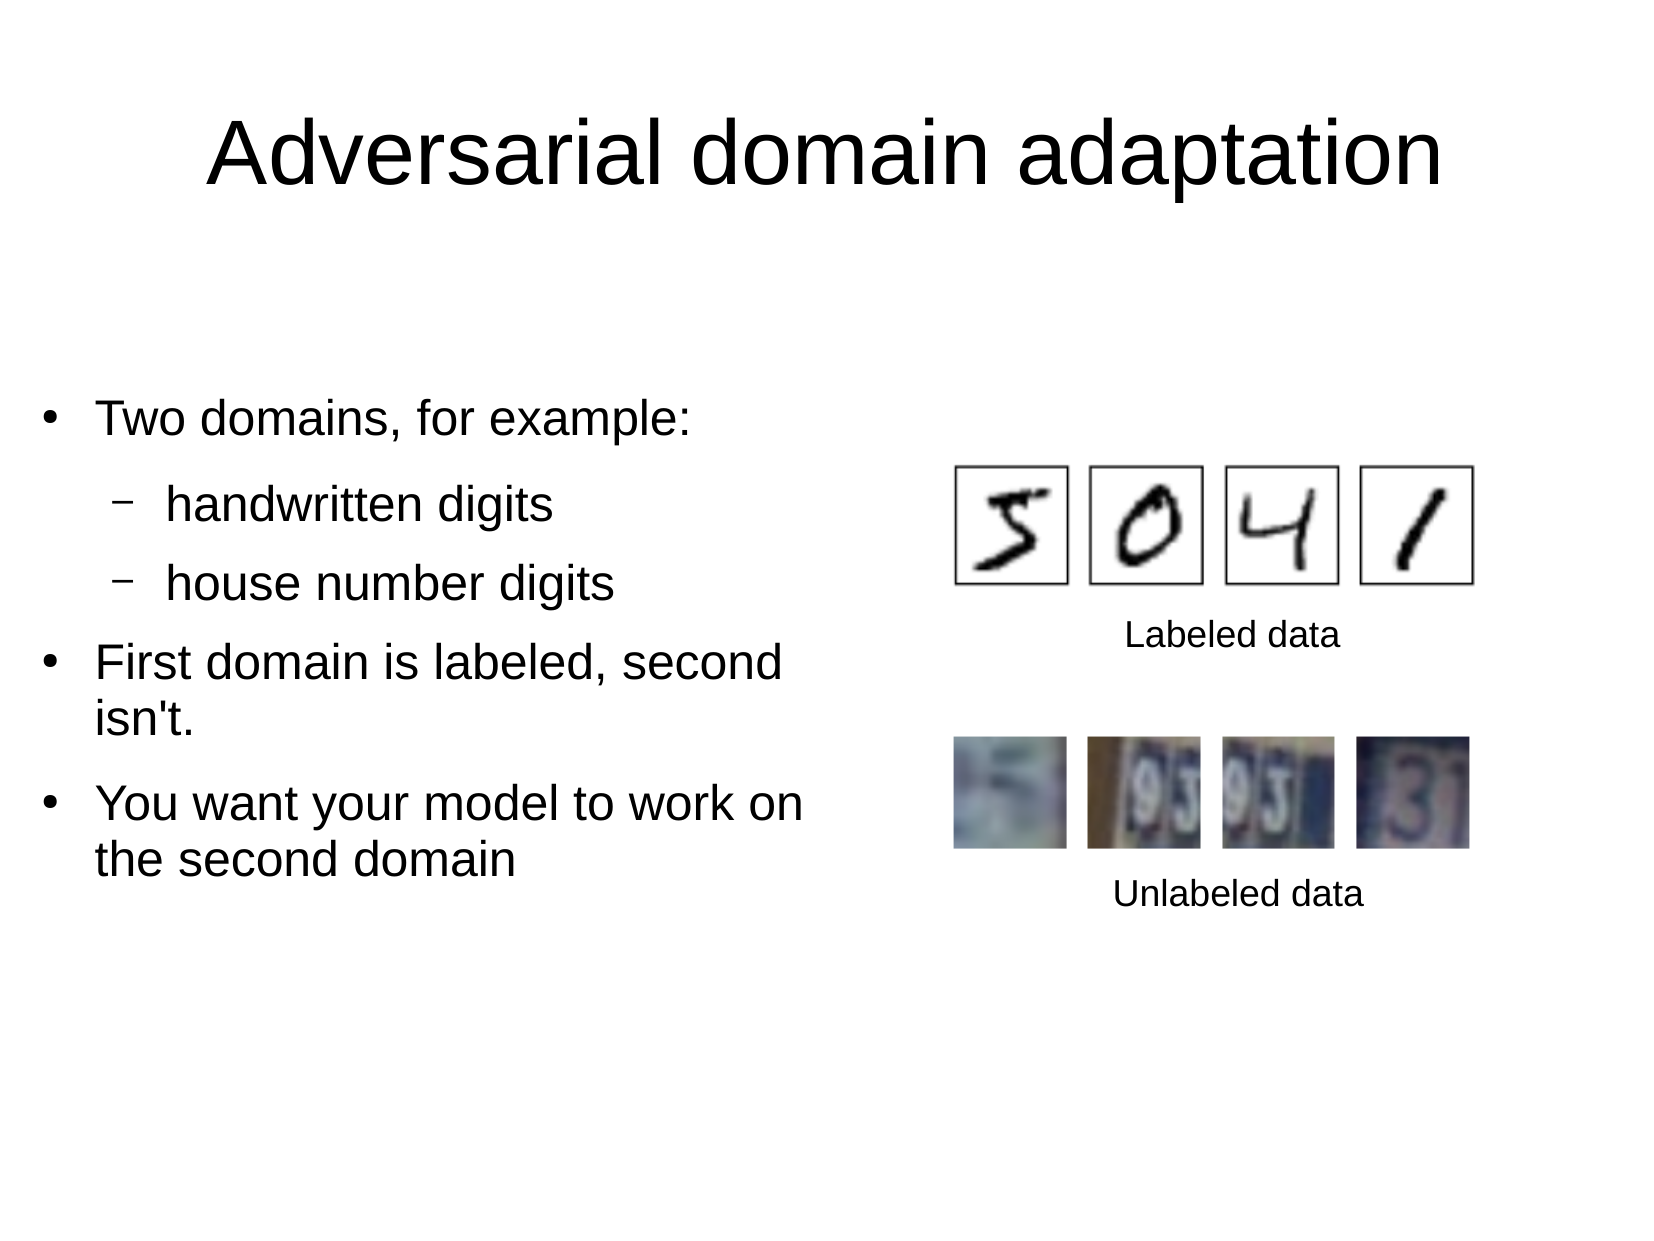

# Adversarial domain adaptation
Two domains, for example:
handwritten digits
house number digits
First domain is labeled, second isn't.
You want your model to work on the second domain
Labeled data
Unlabeled data